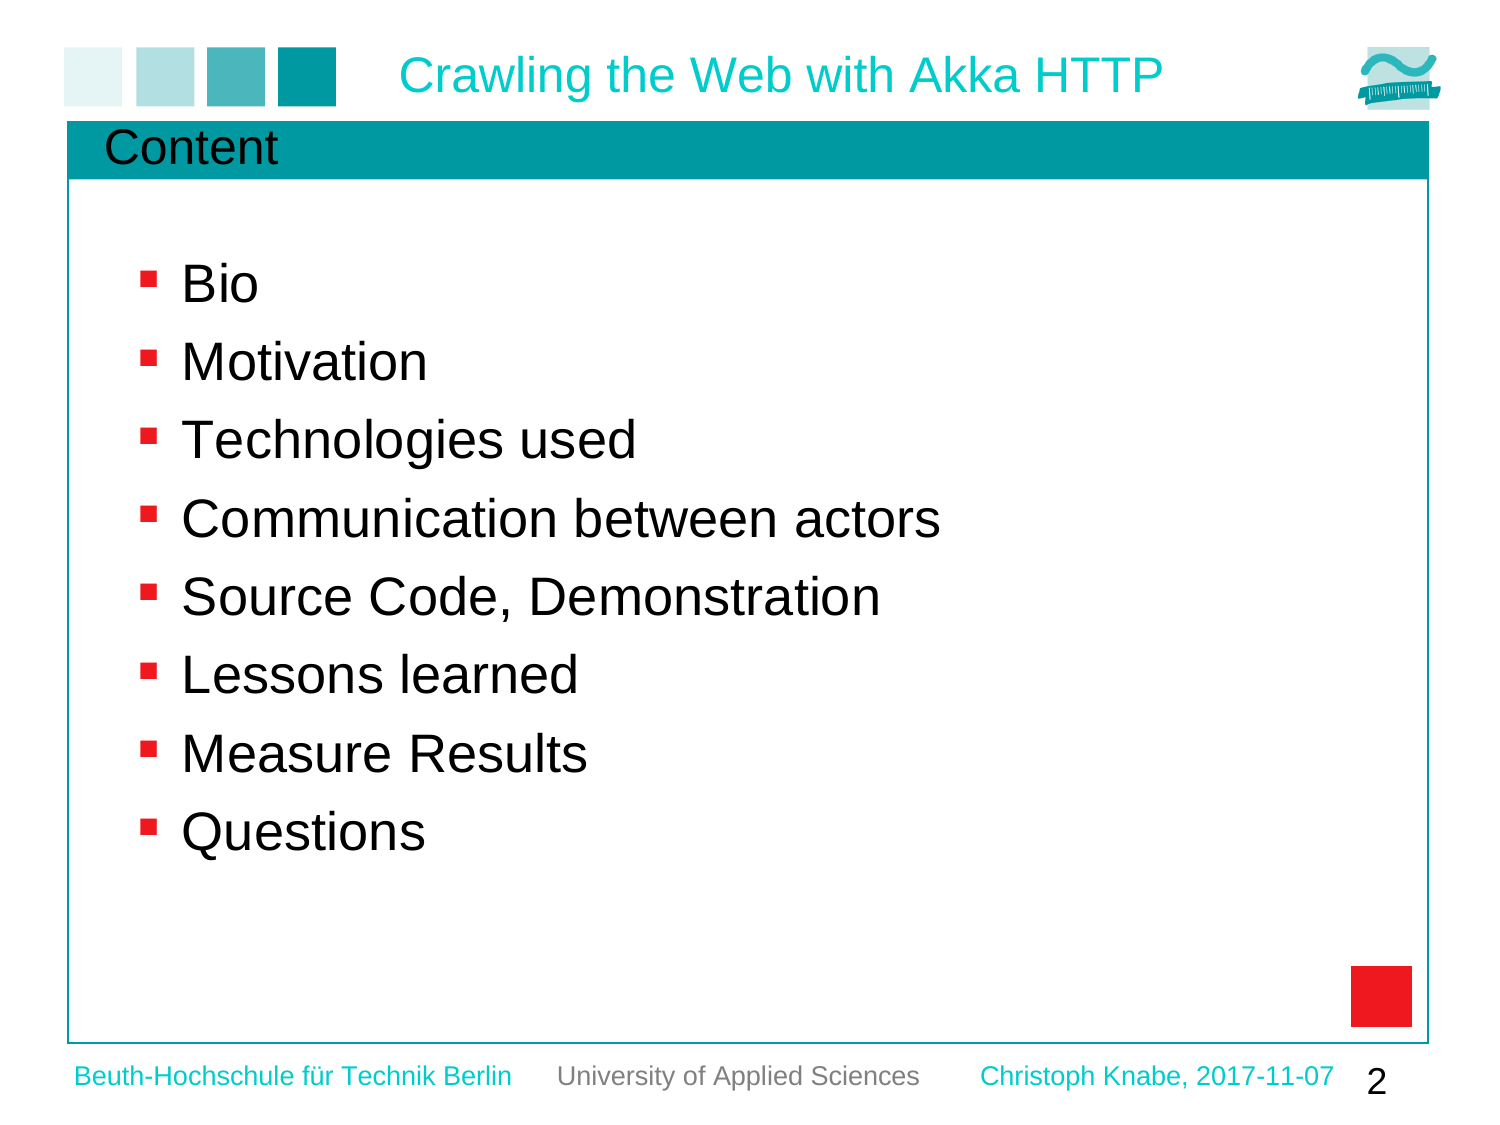

Content
# Bio
Motivation
Technologies used
Communication between actors
Source Code, Demonstration
Lessons learned
Measure Results
Questions
2